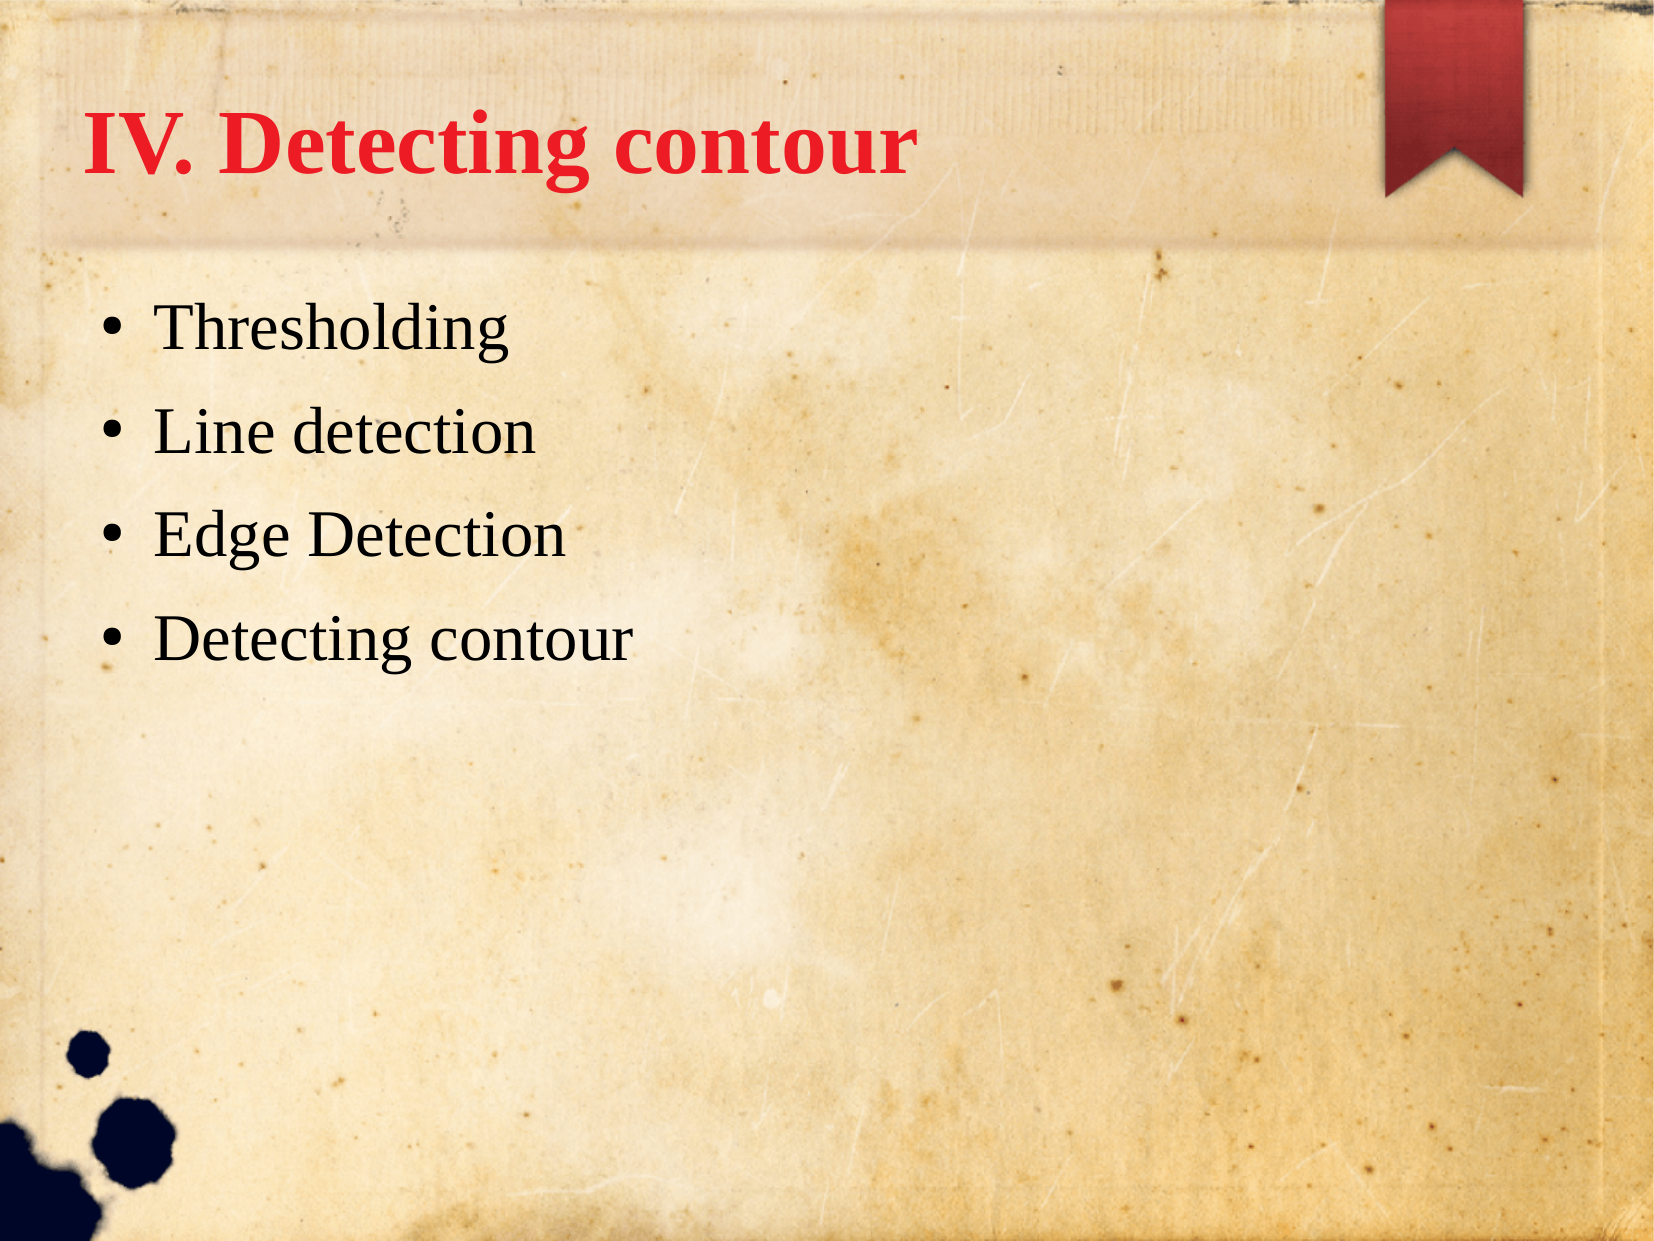

# IV. Detecting contour
Thresholding
Line detection
Edge Detection
Detecting contour